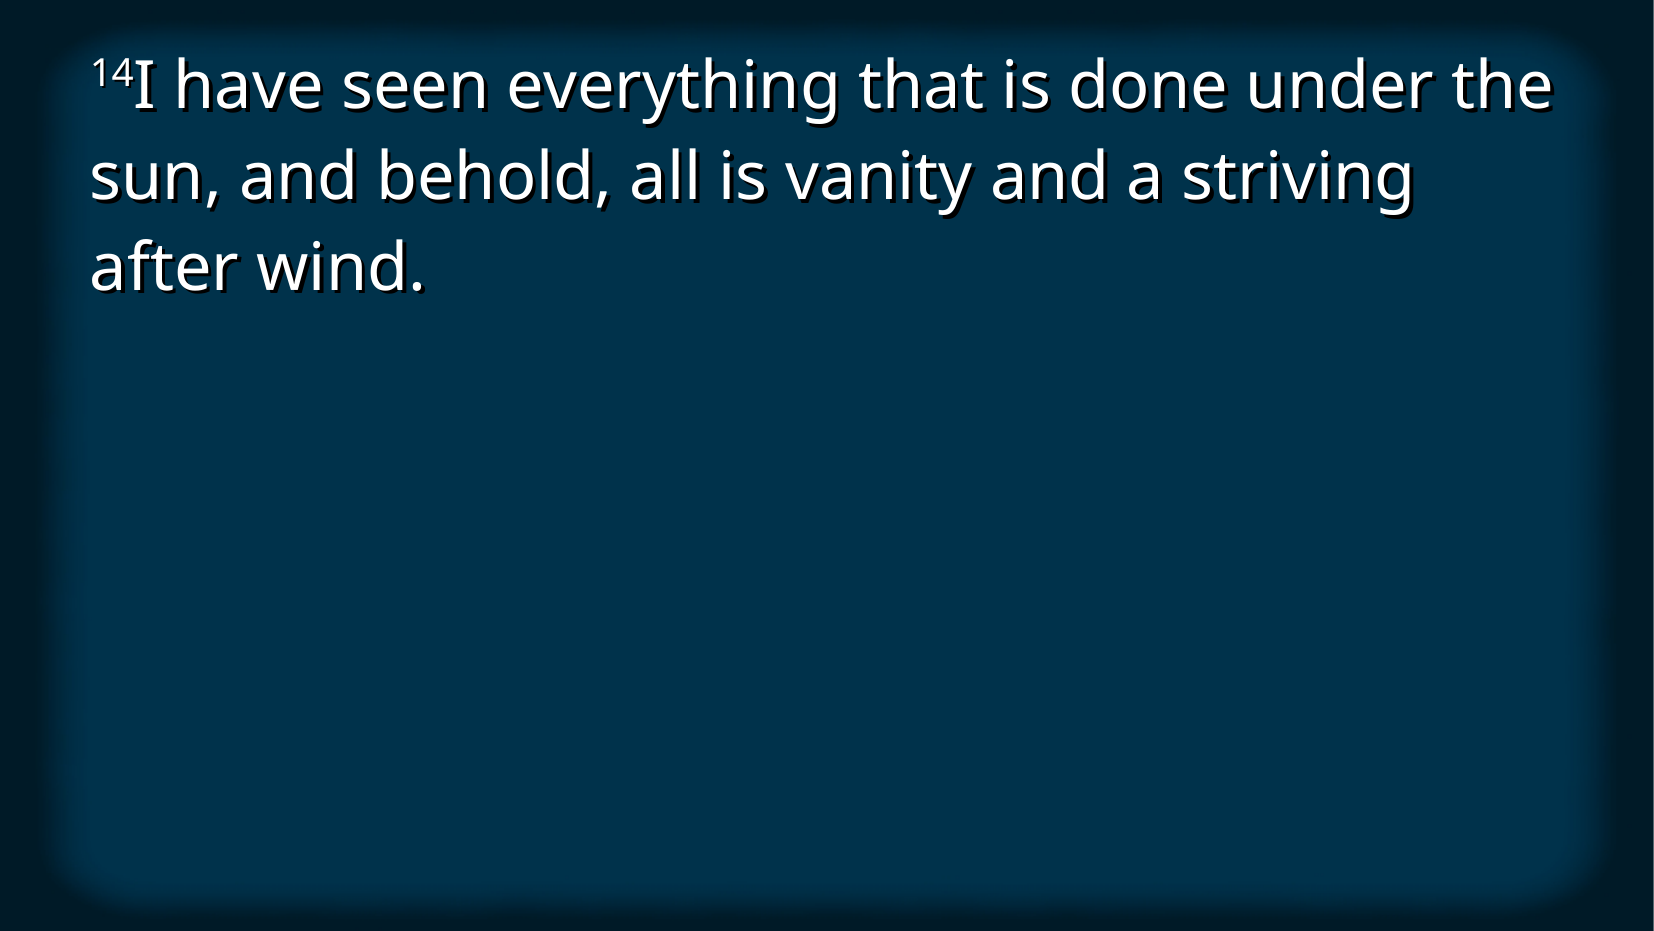

14I have seen everything that is done under the sun, and behold, all is vanity and a striving after wind.